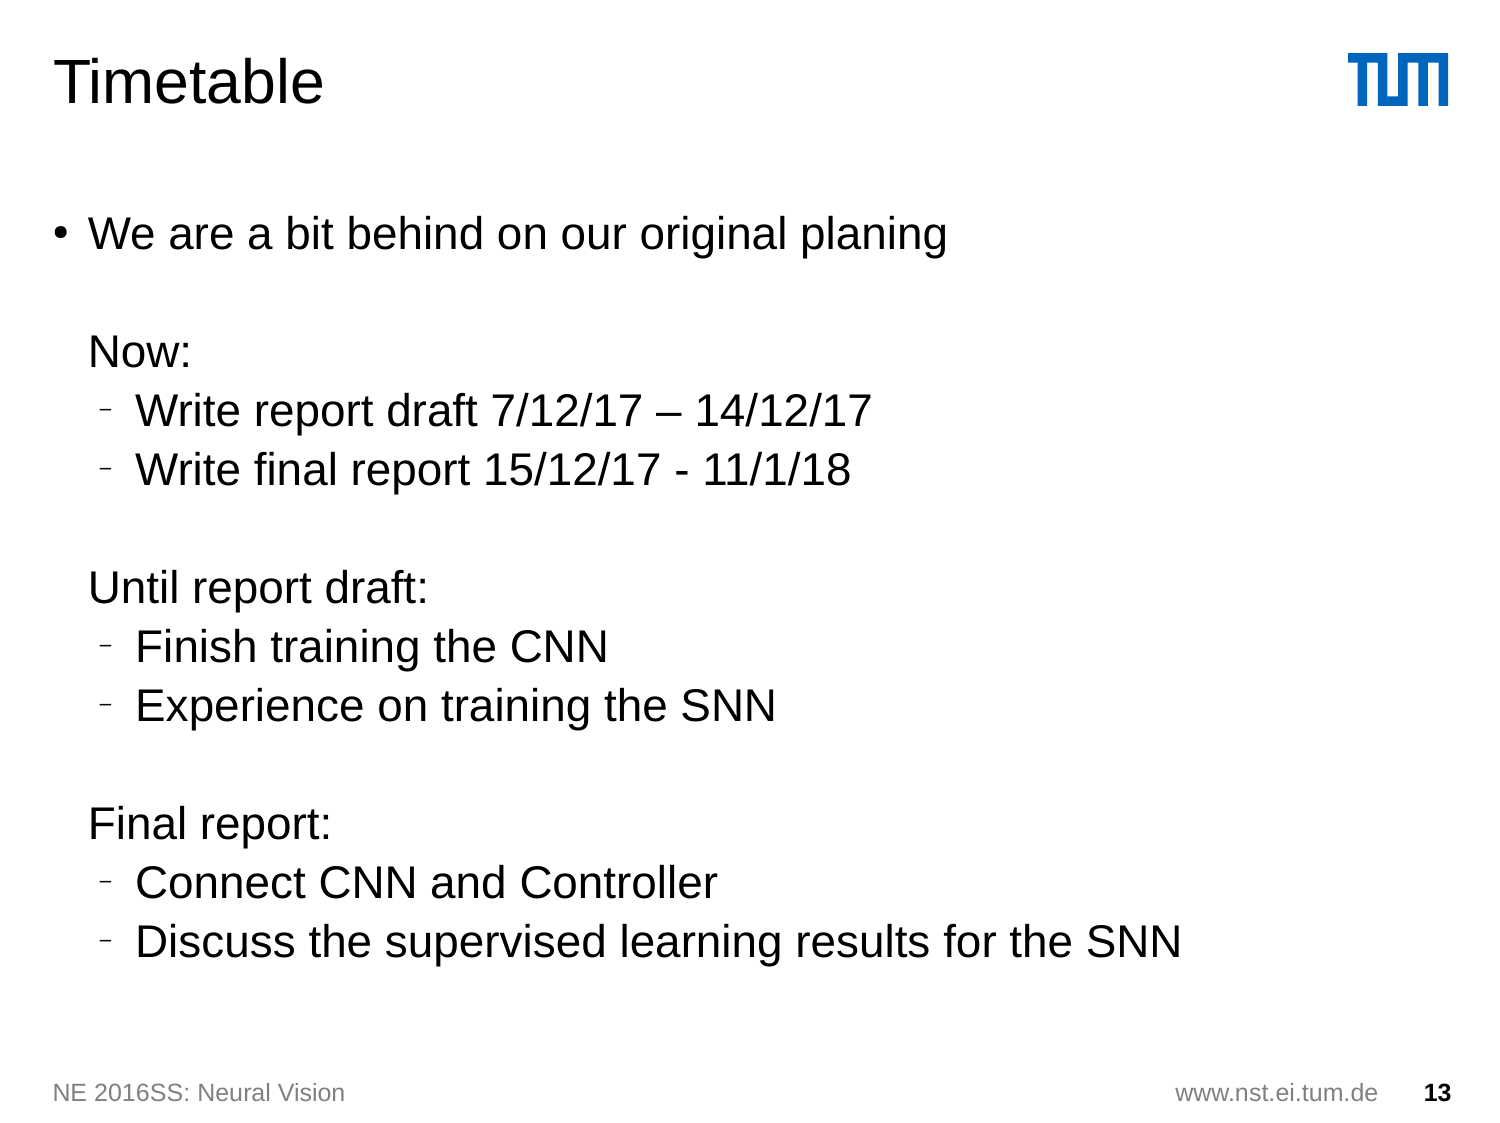

# Timetable
We are a bit behind on our original planing
Now:
Write report draft 7/12/17 – 14/12/17
Write final report 15/12/17 - 11/1/18
Until report draft:
Finish training the CNN
Experience on training the SNN
Final report:
Connect CNN and Controller
Discuss the supervised learning results for the SNN
NE 2016SS: Neural Vision
13